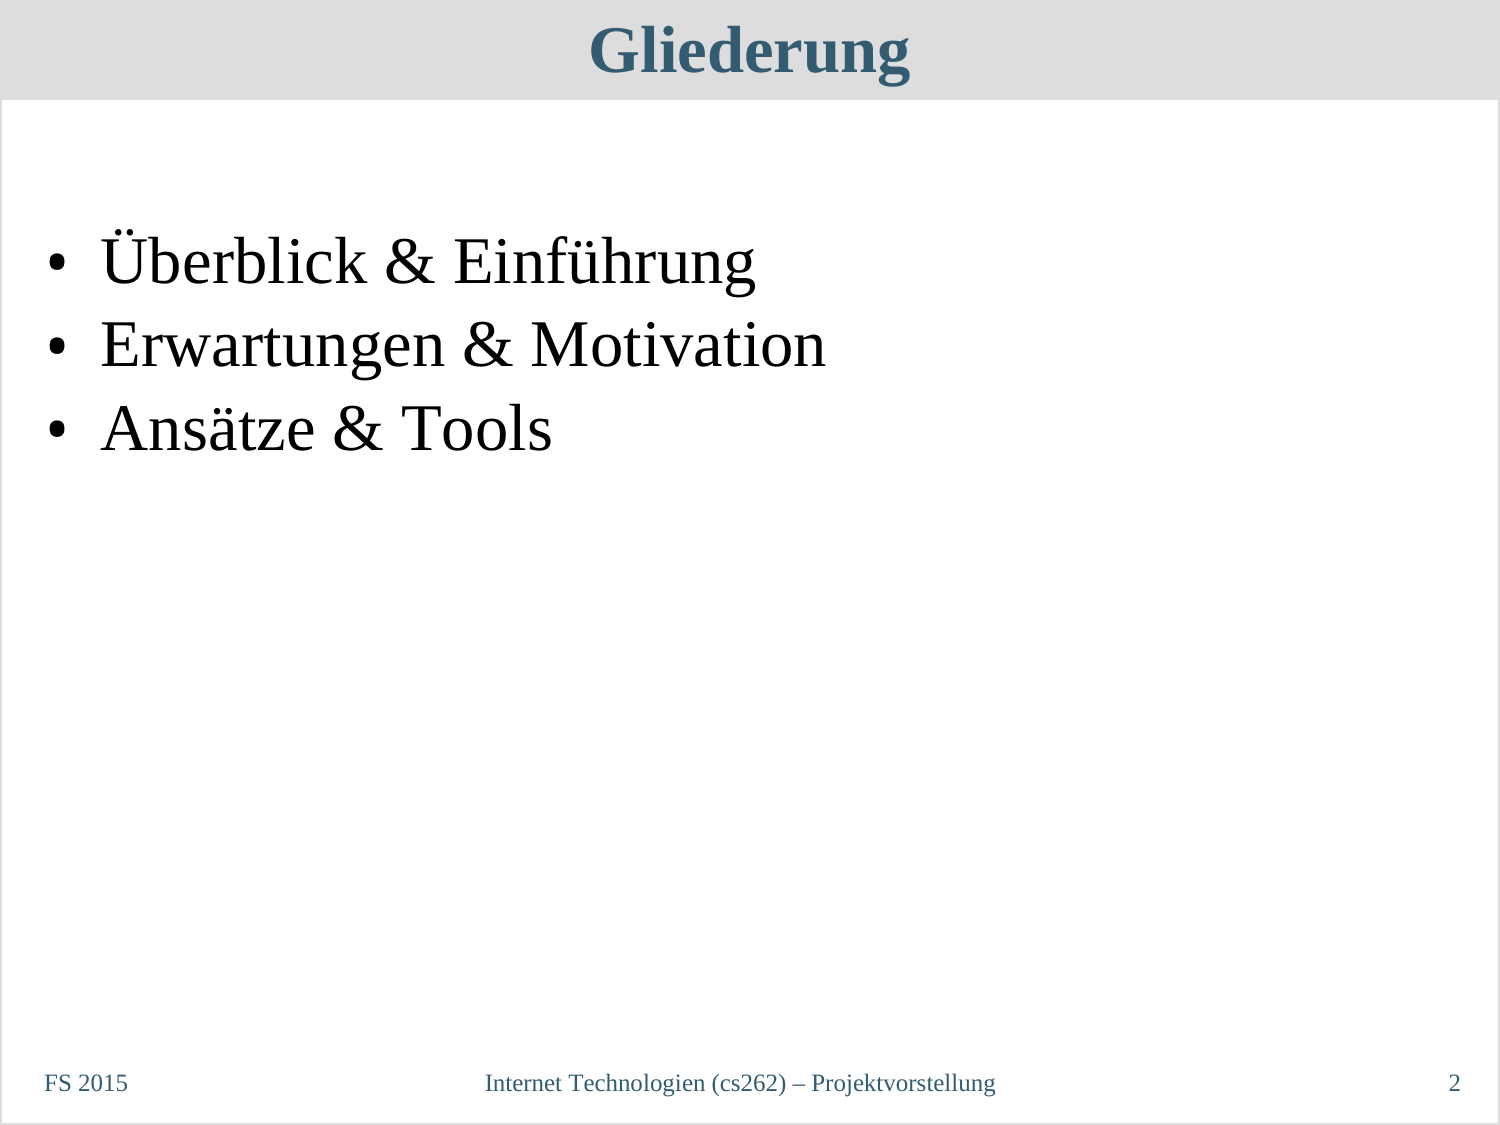

# Gliederung
Überblick & Einführung
Erwartungen & Motivation
Ansätze & Tools
FS 2015
Internet Technologien (cs262) – Projektvorstellung